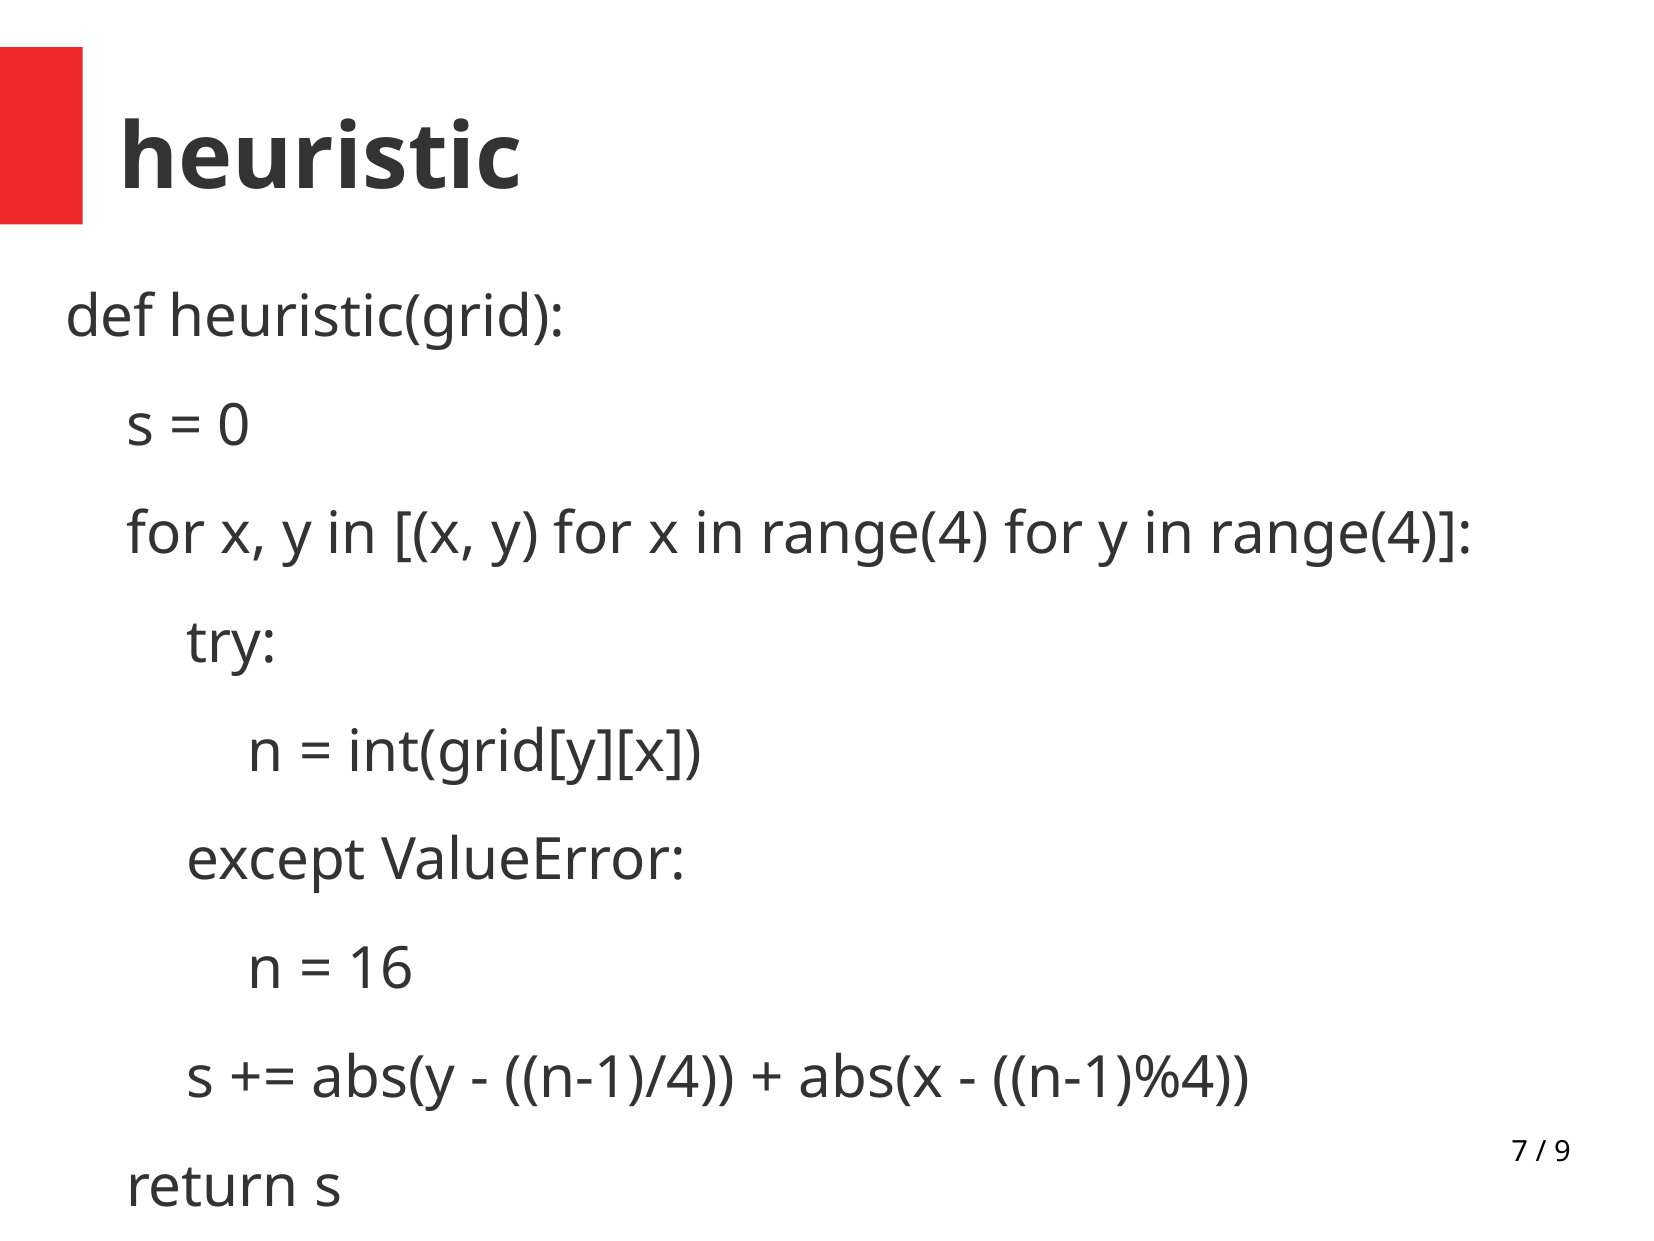

# heuristic
def heuristic(grid):
 s = 0
 for x, y in [(x, y) for x in range(4) for y in range(4)]:
 try:
 n = int(grid[y][x])
 except ValueError:
 n = 16
 s += abs(y - ((n-1)/4)) + abs(x - ((n-1)%4))
 return s
7